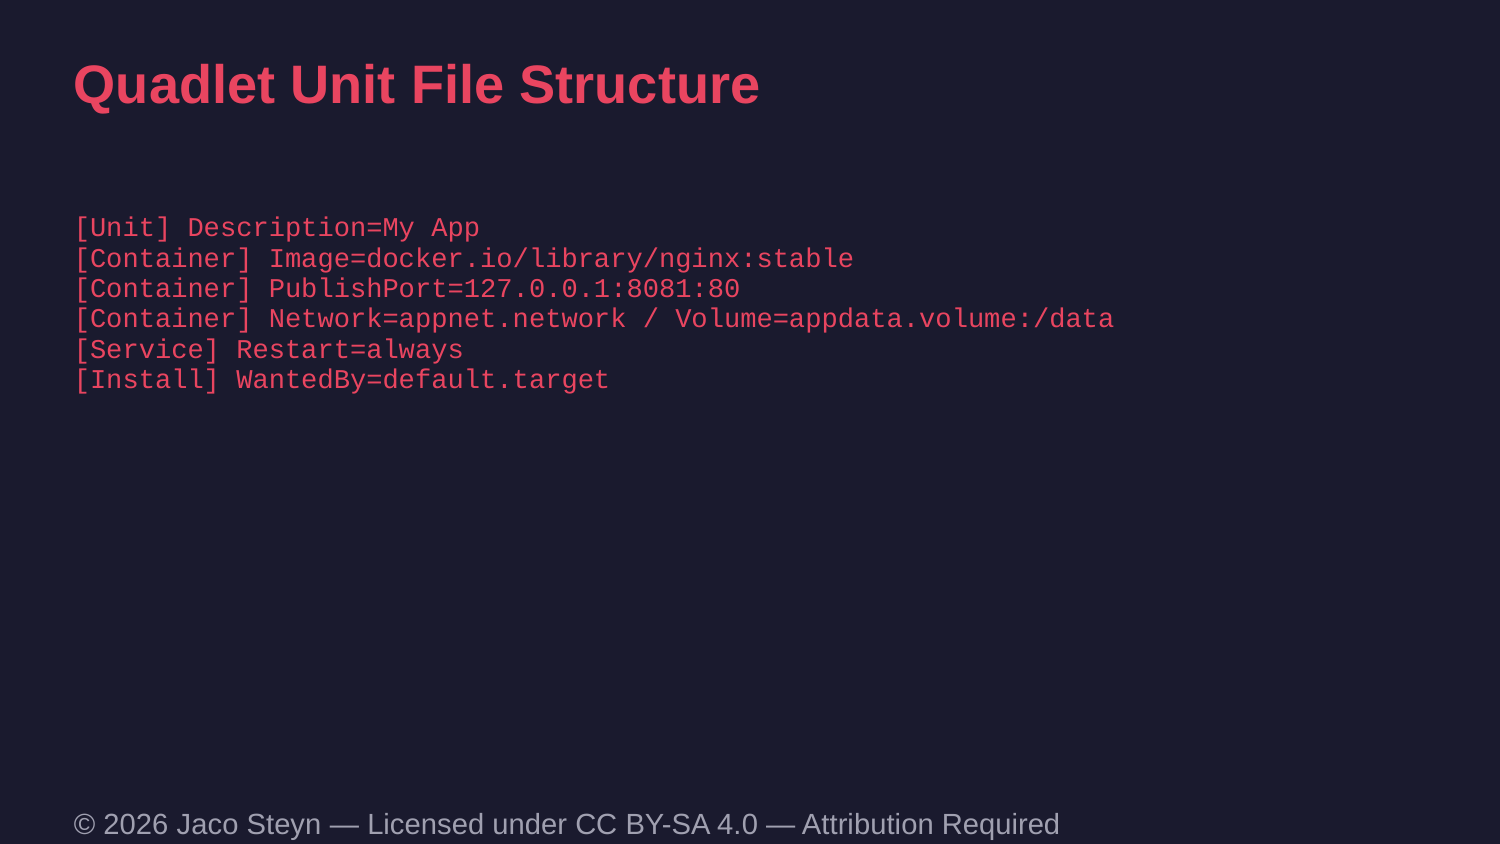

Quadlet Unit File Structure
[Unit] Description=My App
[Container] Image=docker.io/library/nginx:stable
[Container] PublishPort=127.0.0.1:8081:80
[Container] Network=appnet.network / Volume=appdata.volume:/data
[Service] Restart=always
[Install] WantedBy=default.target
© 2026 Jaco Steyn — Licensed under CC BY-SA 4.0 — Attribution Required